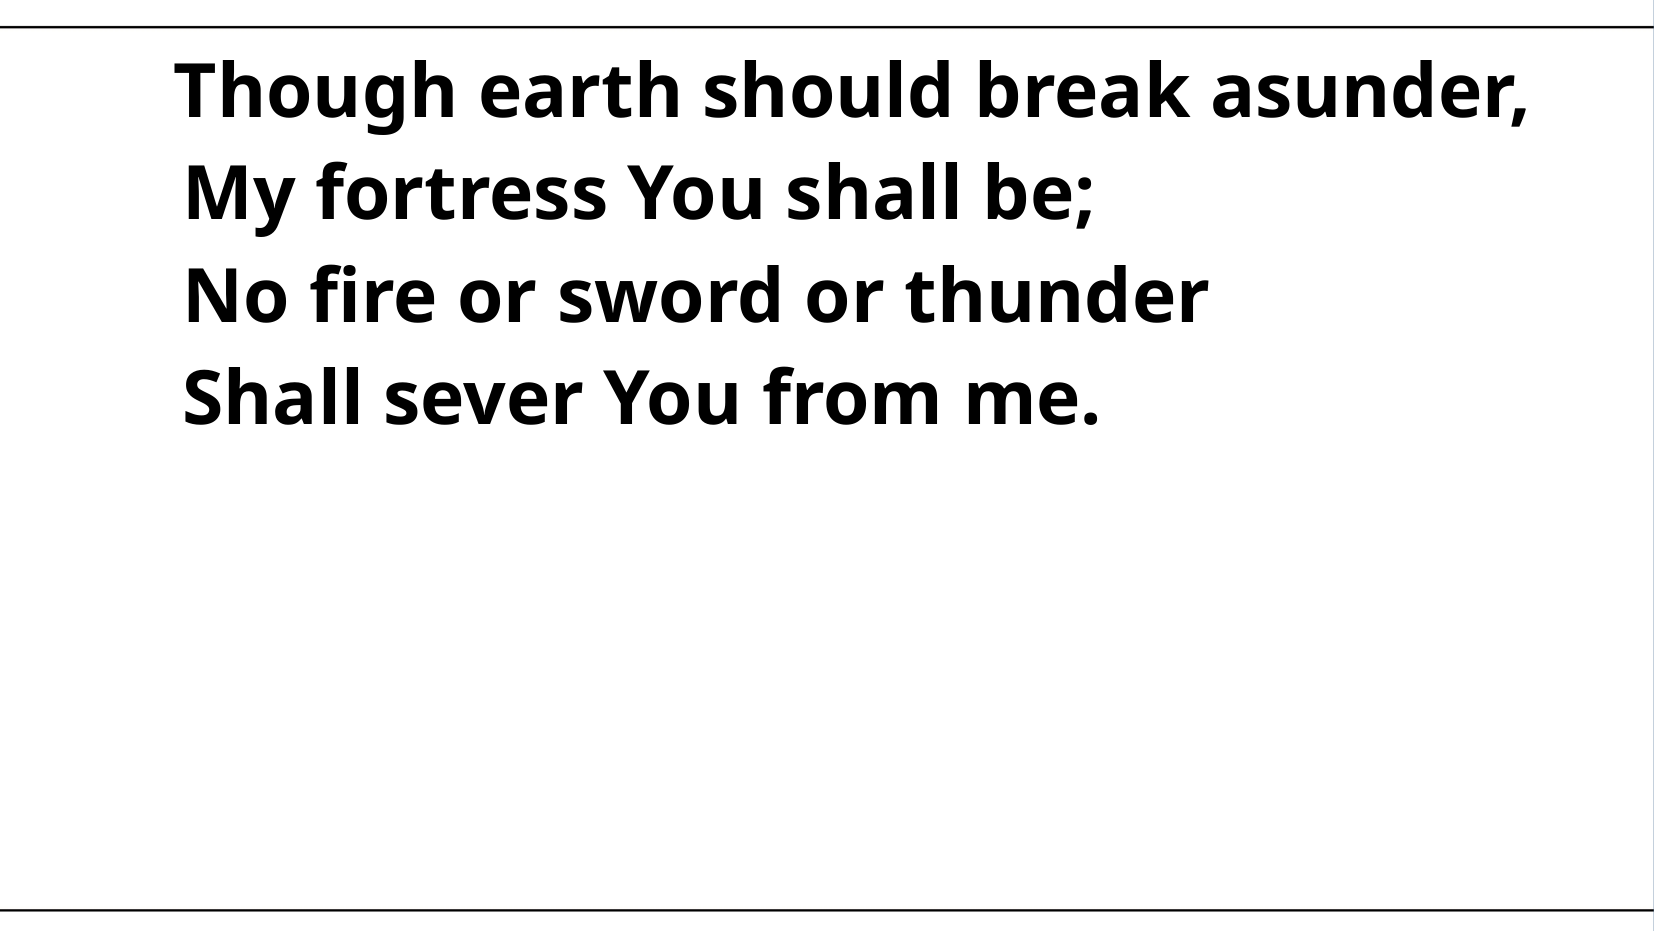

Though earth should break asunder,
 My fortress You shall be;
 No fire or sword or thunder
 Shall sever You from me.